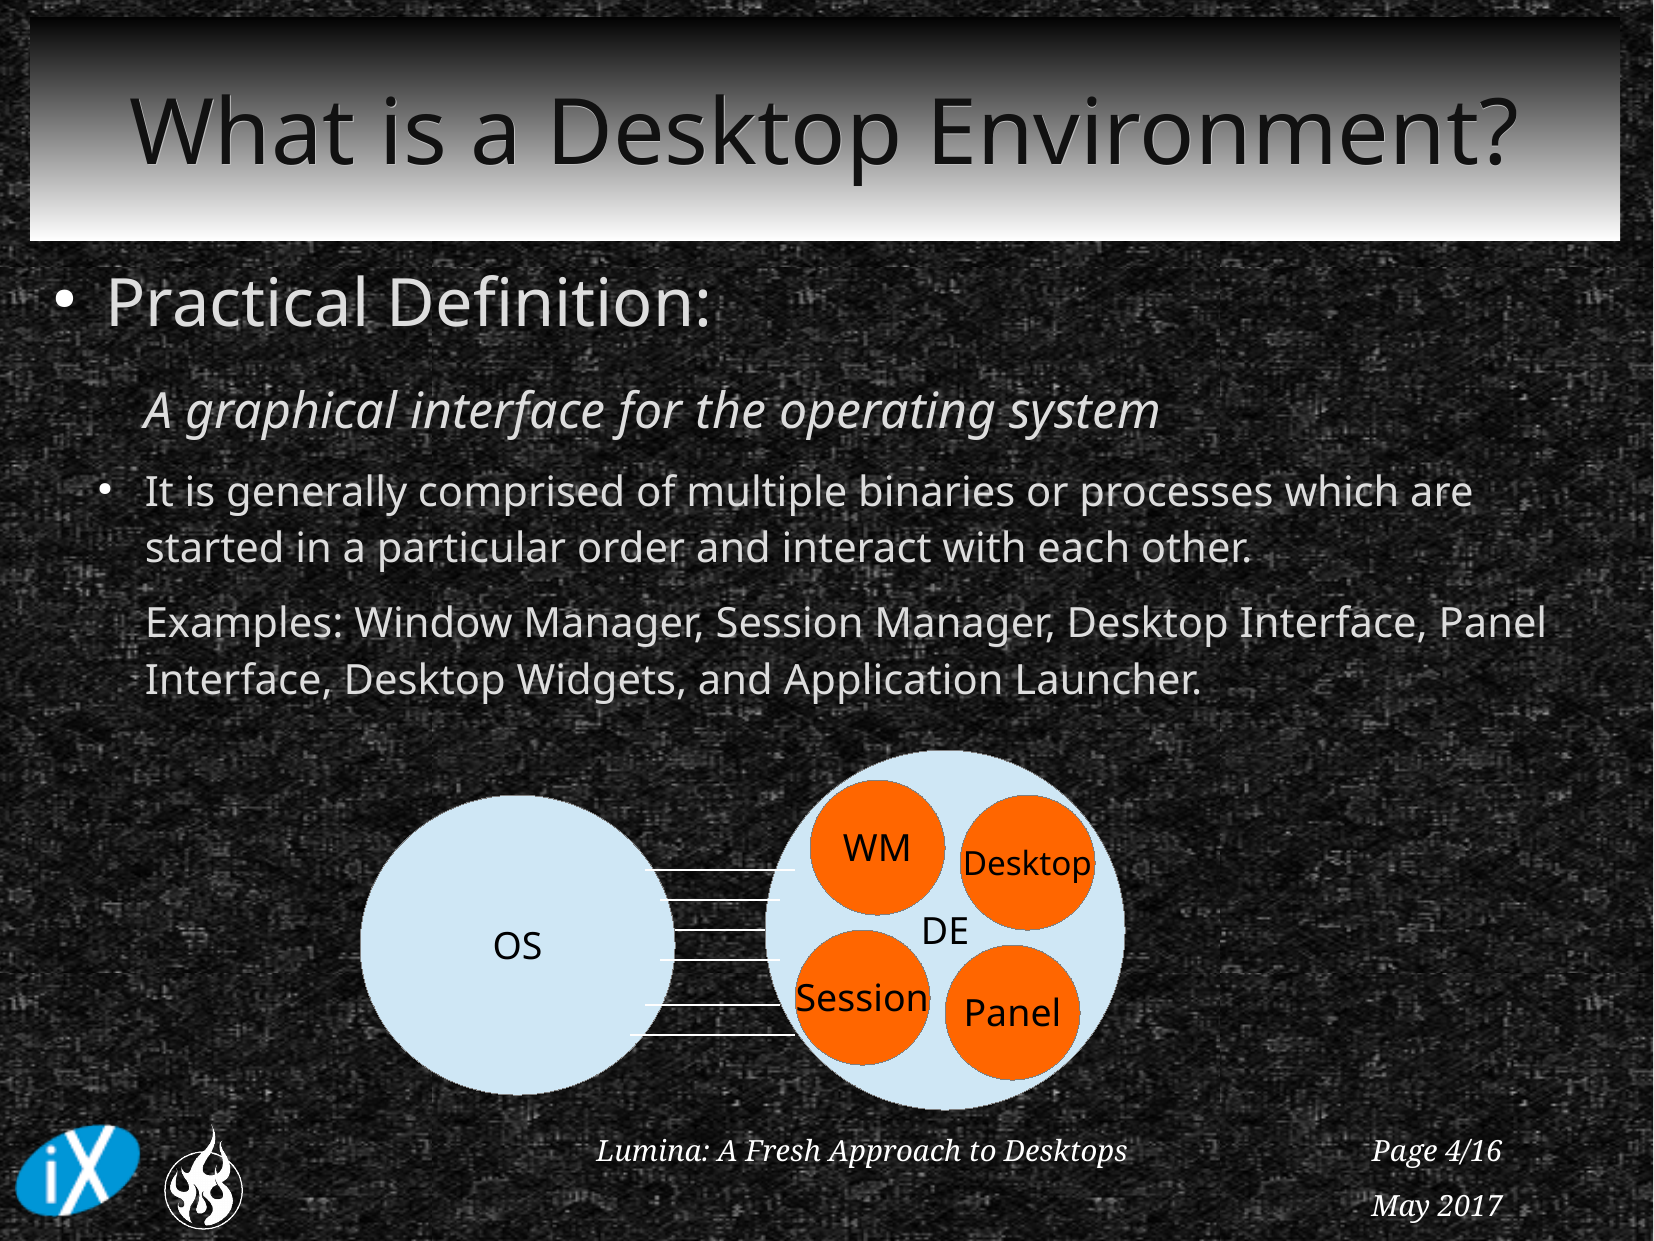

# What is a Desktop Environment?
Practical Definition:
A graphical interface for the operating system
It is generally comprised of multiple binaries or processes which are started in a particular order and interact with each other.
Examples: Window Manager, Session Manager, Desktop Interface, Panel Interface, Desktop Widgets, and Application Launcher.
DE
WM
OS
Desktop
Session
Panel
Lumina: A Fresh Approach to Desktops
4
May 2017